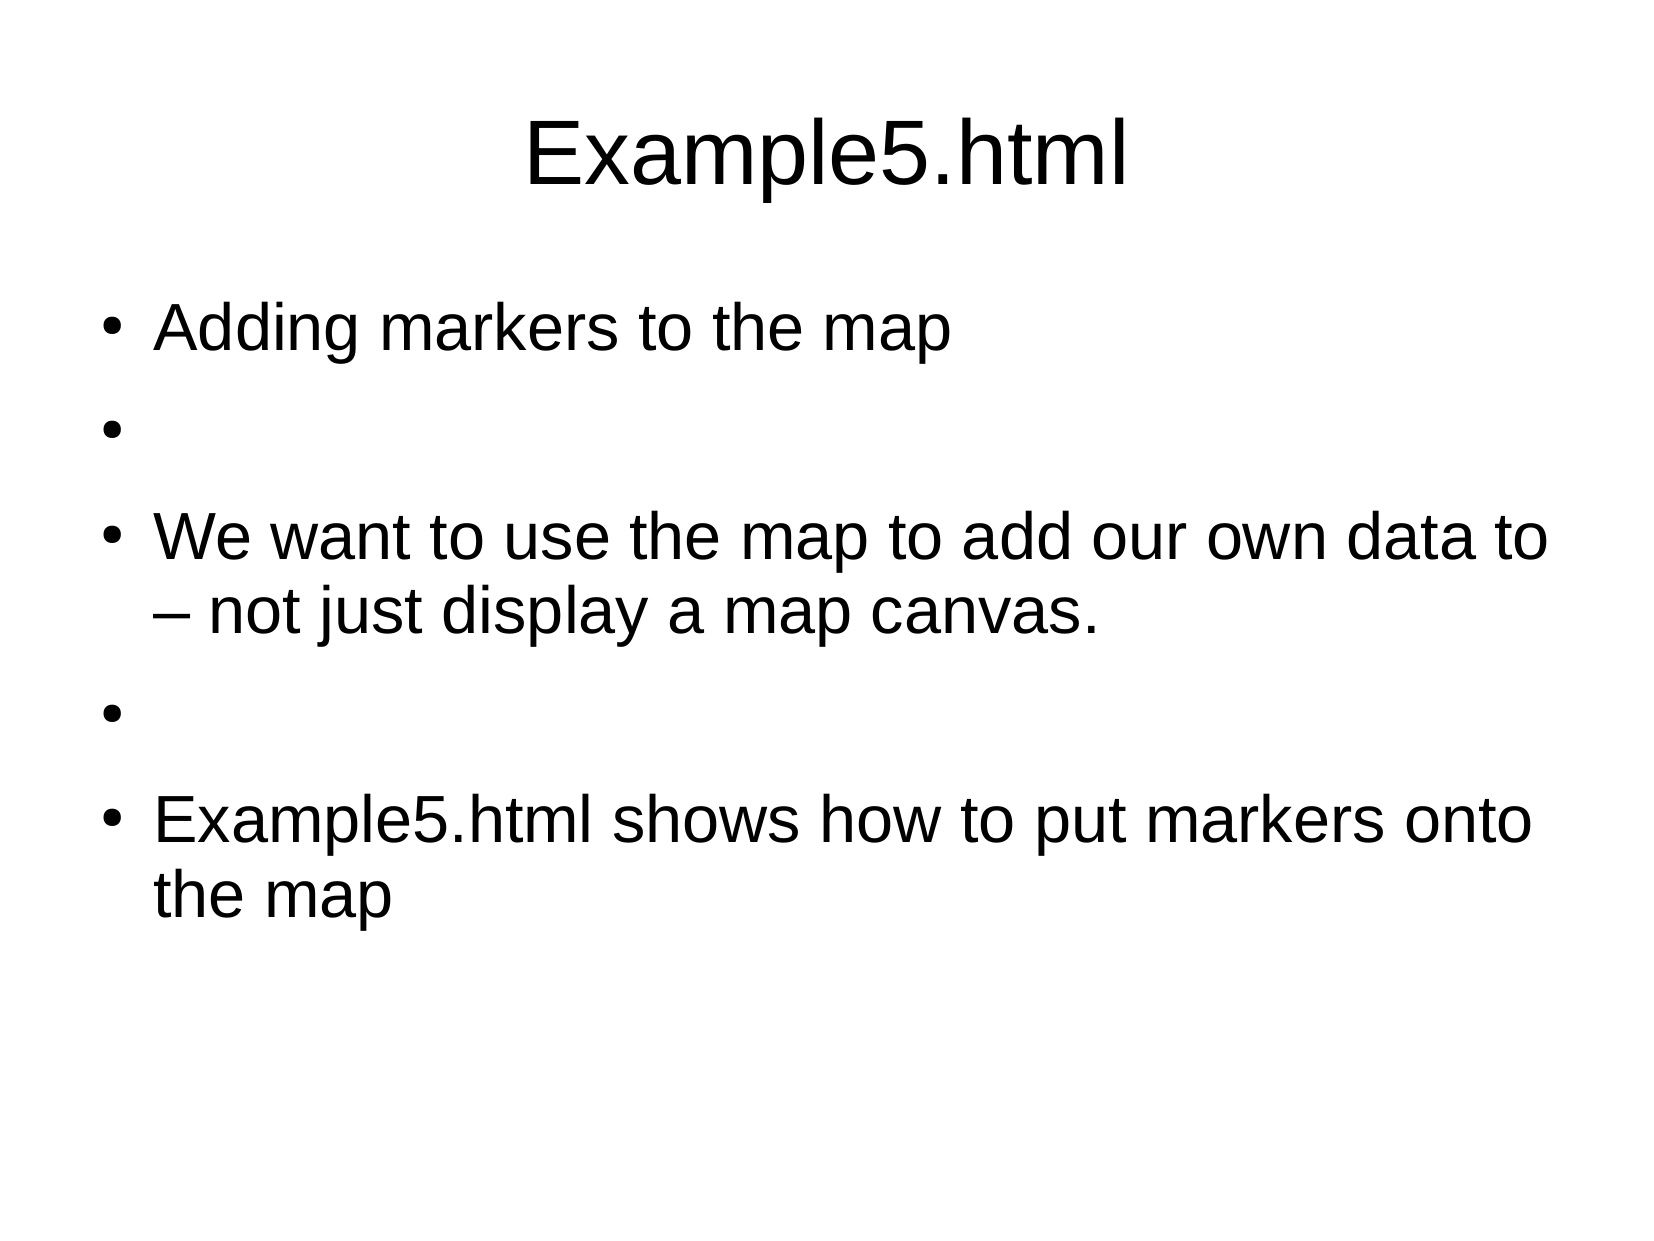

# Example5.html
Adding markers to the map
We want to use the map to add our own data to – not just display a map canvas.
Example5.html shows how to put markers onto the map